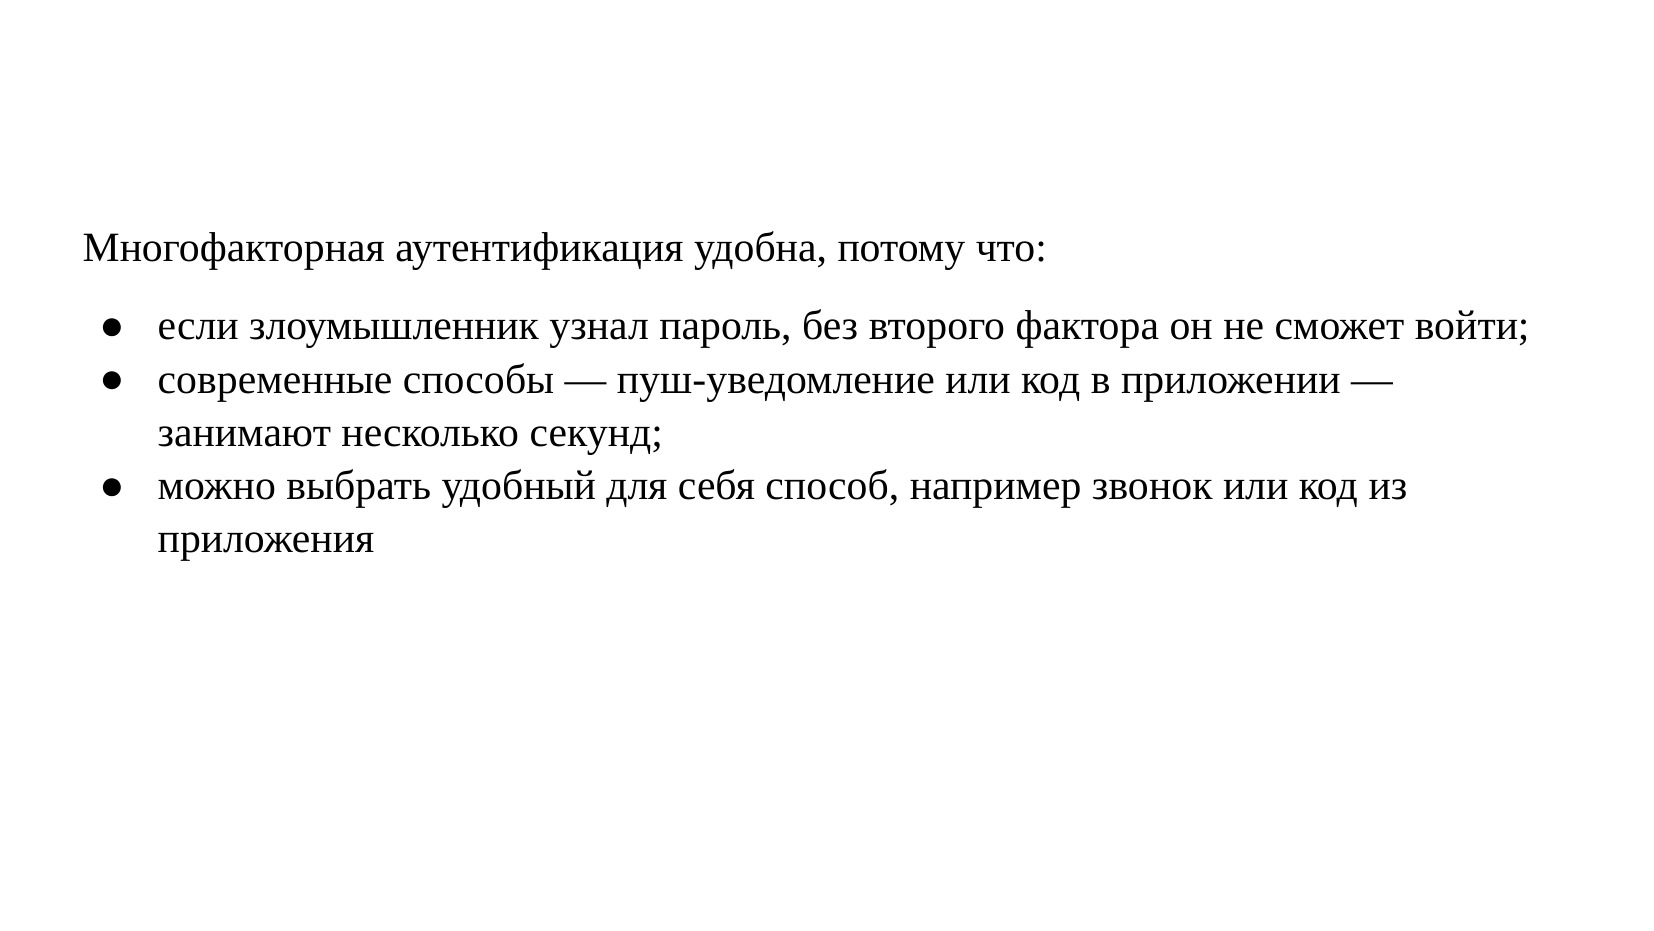

Многофакторная аутентификация удобна, потому что:
если злоумышленник узнал пароль, без второго фактора он не сможет войти;
современные способы — пуш-уведомление или код в приложении — занимают несколько секунд;
можно выбрать удобный для себя способ, например звонок или код из приложения